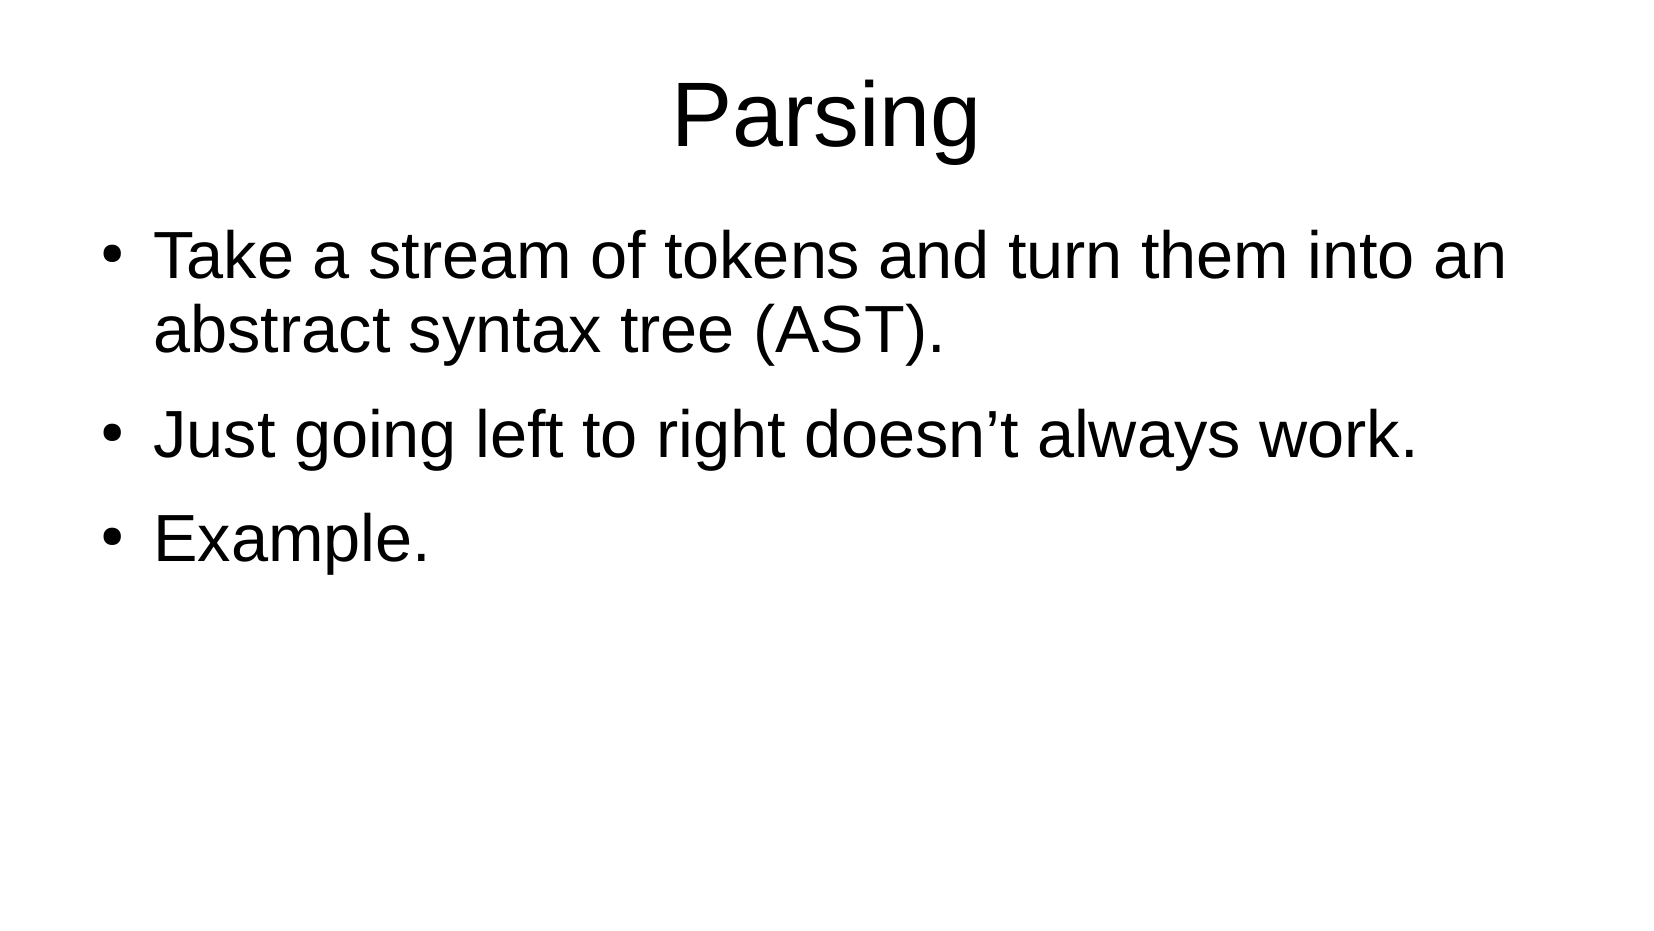

# Parsing
Take a stream of tokens and turn them into an abstract syntax tree (AST).
Just going left to right doesn’t always work.
Example.